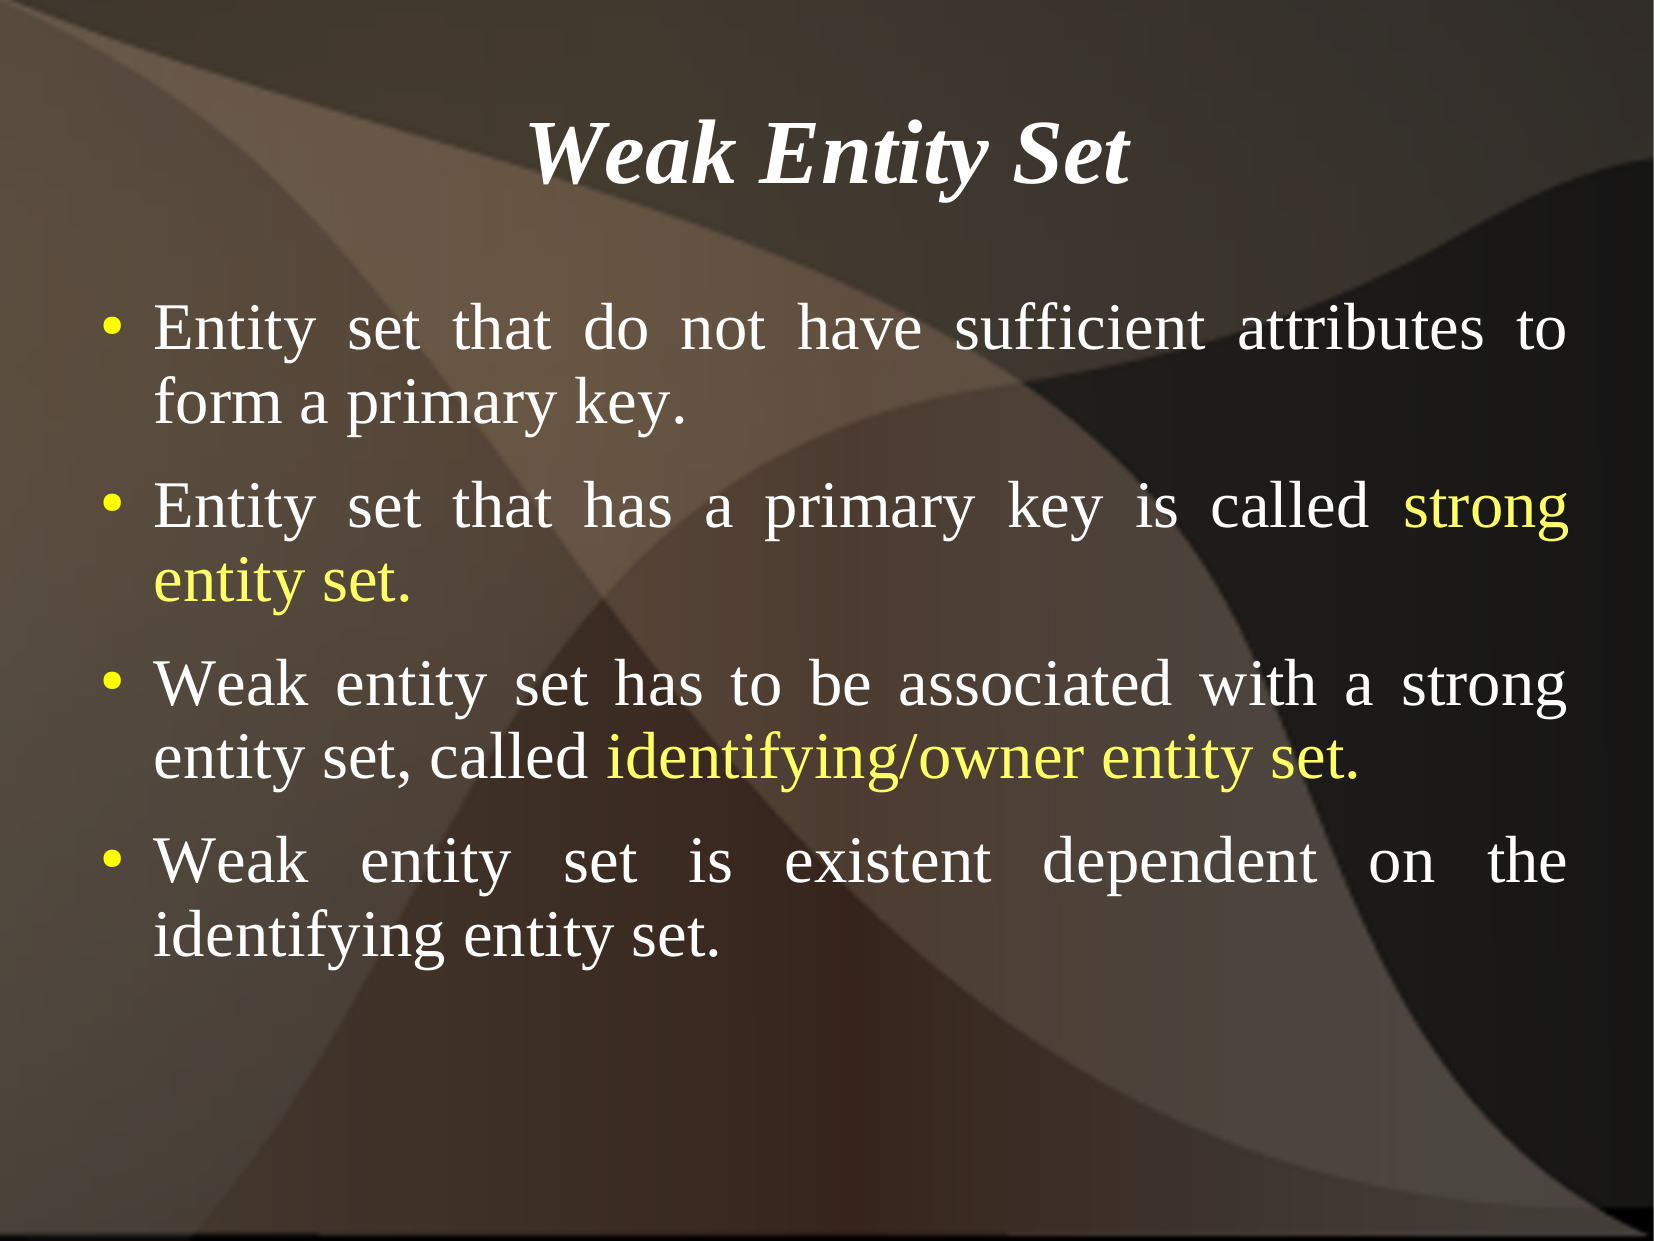

# Weak Entity Set
Entity set that do not have sufficient attributes to form a primary key.
Entity set that has a primary key is called strong entity set.
Weak entity set has to be associated with a strong entity set, called identifying/owner entity set.
Weak entity set is existent dependent on the identifying entity set.